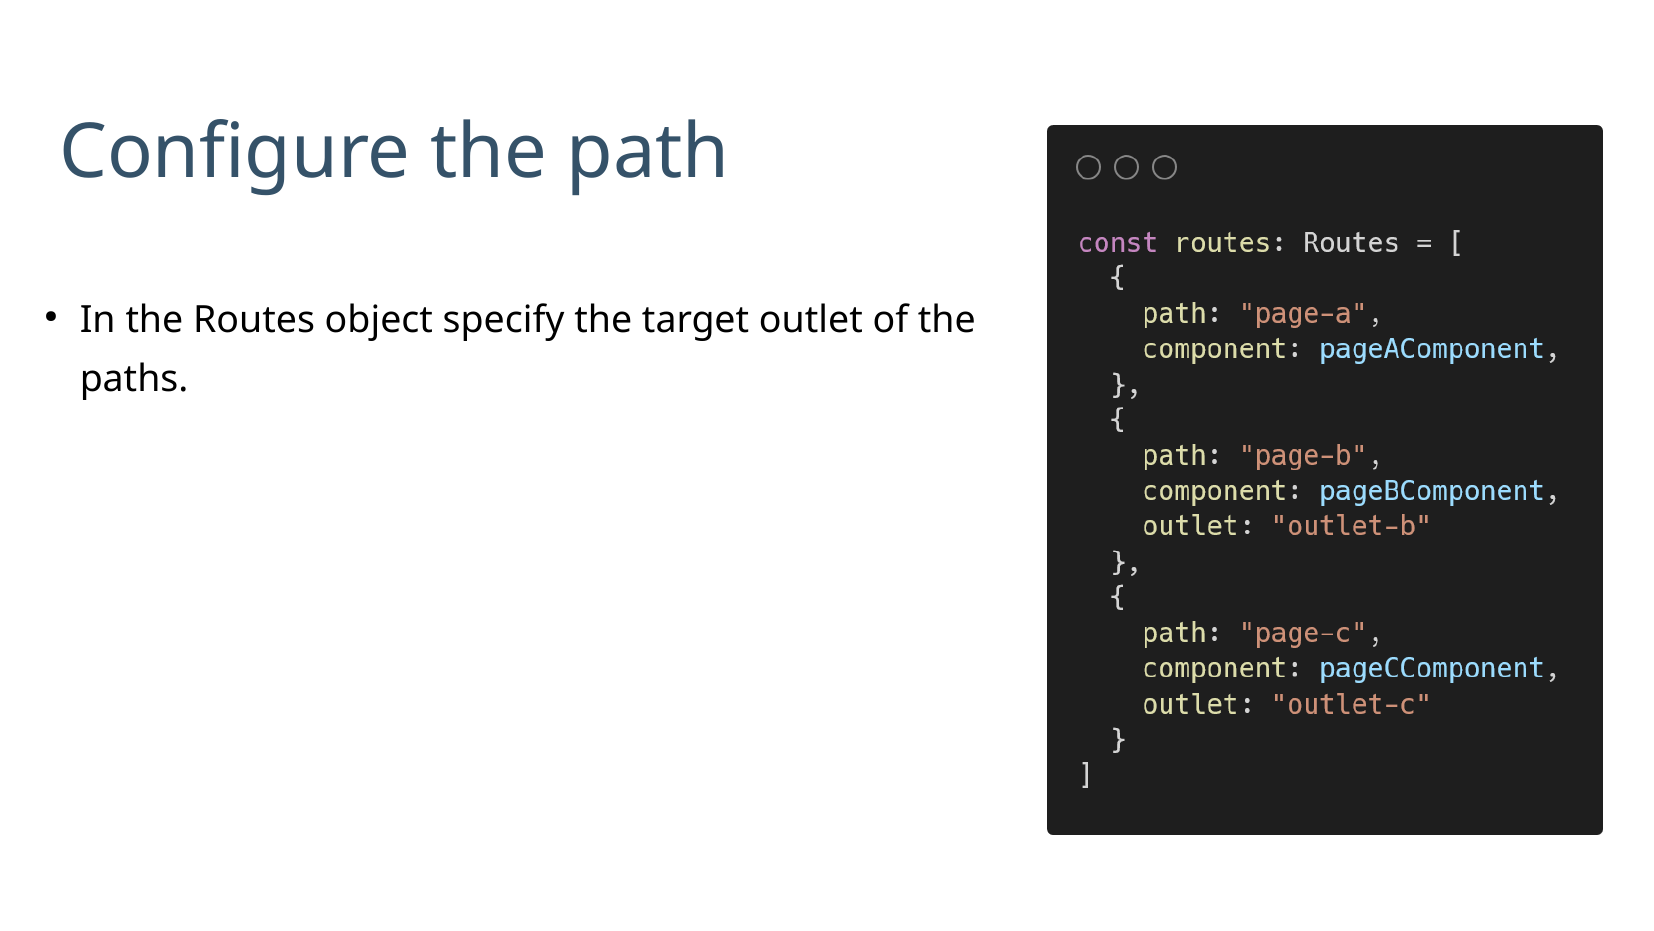

# Configure the path
In the Routes object specify the target outlet of the paths.